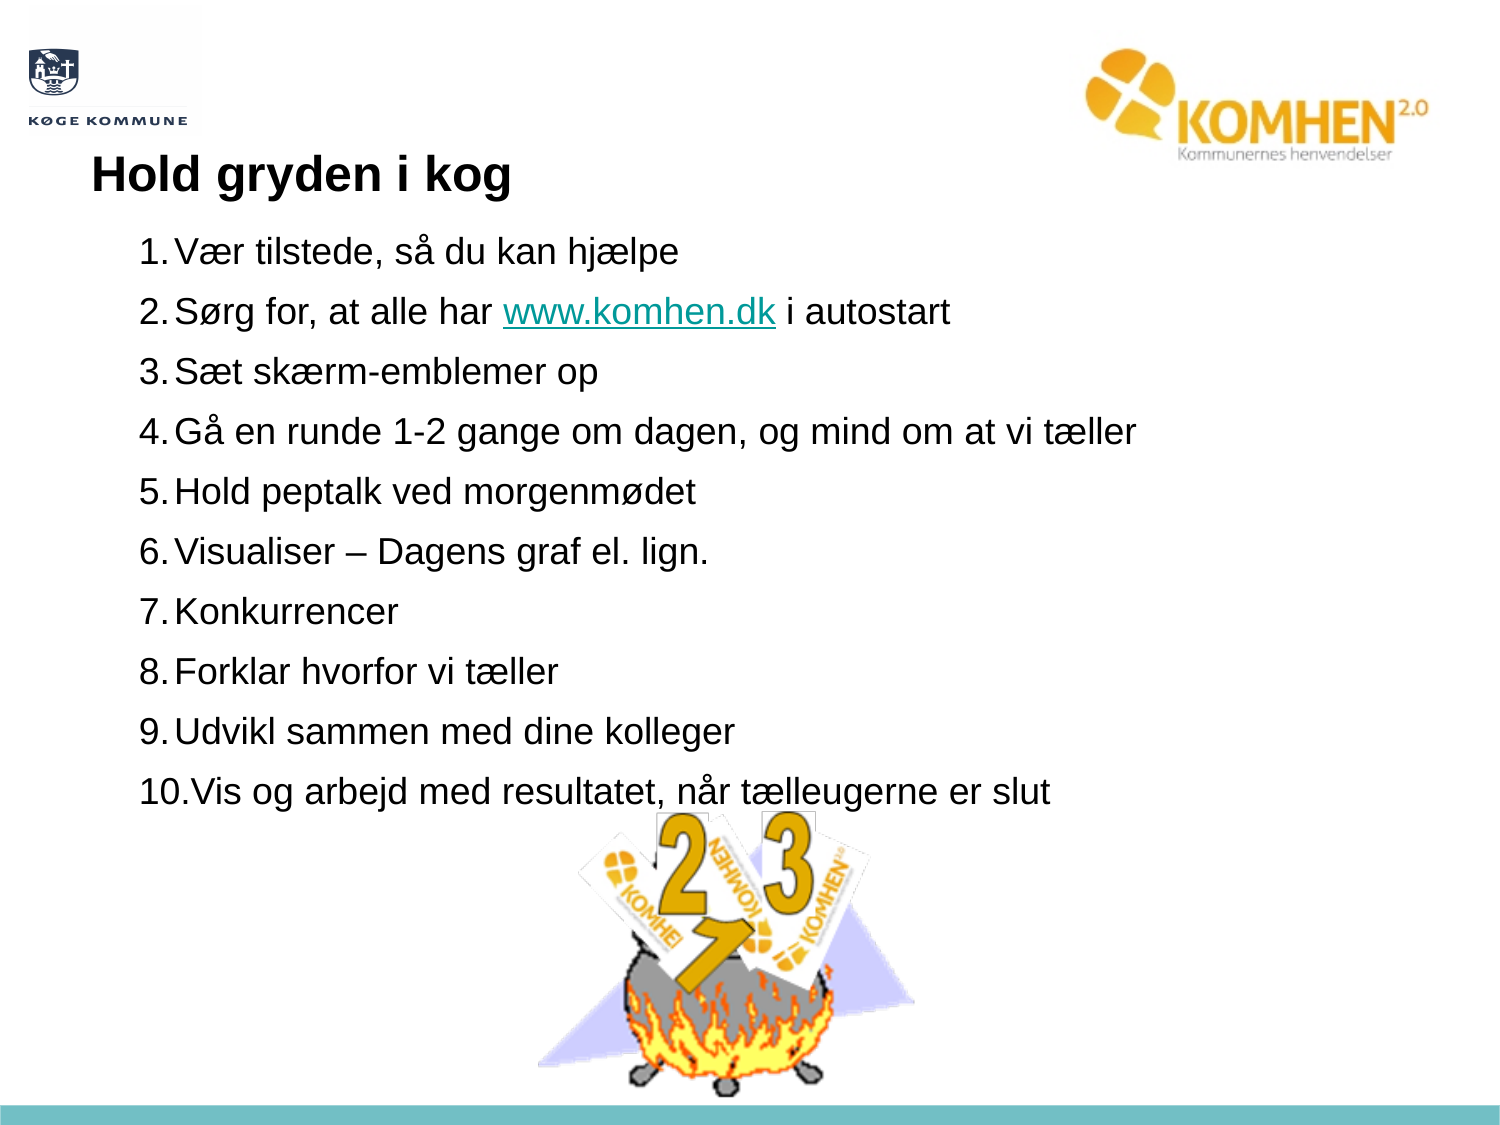

Hold gryden i kog
Vær tilstede, så du kan hjælpe
Sørg for, at alle har www.komhen.dk i autostart
Sæt skærm-emblemer op
Gå en runde 1-2 gange om dagen, og mind om at vi tæller
Hold peptalk ved morgenmødet
Visualiser – Dagens graf el. lign.
Konkurrencer
Forklar hvorfor vi tæller
Udvikl sammen med dine kolleger
Vis og arbejd med resultatet, når tælleugerne er slut